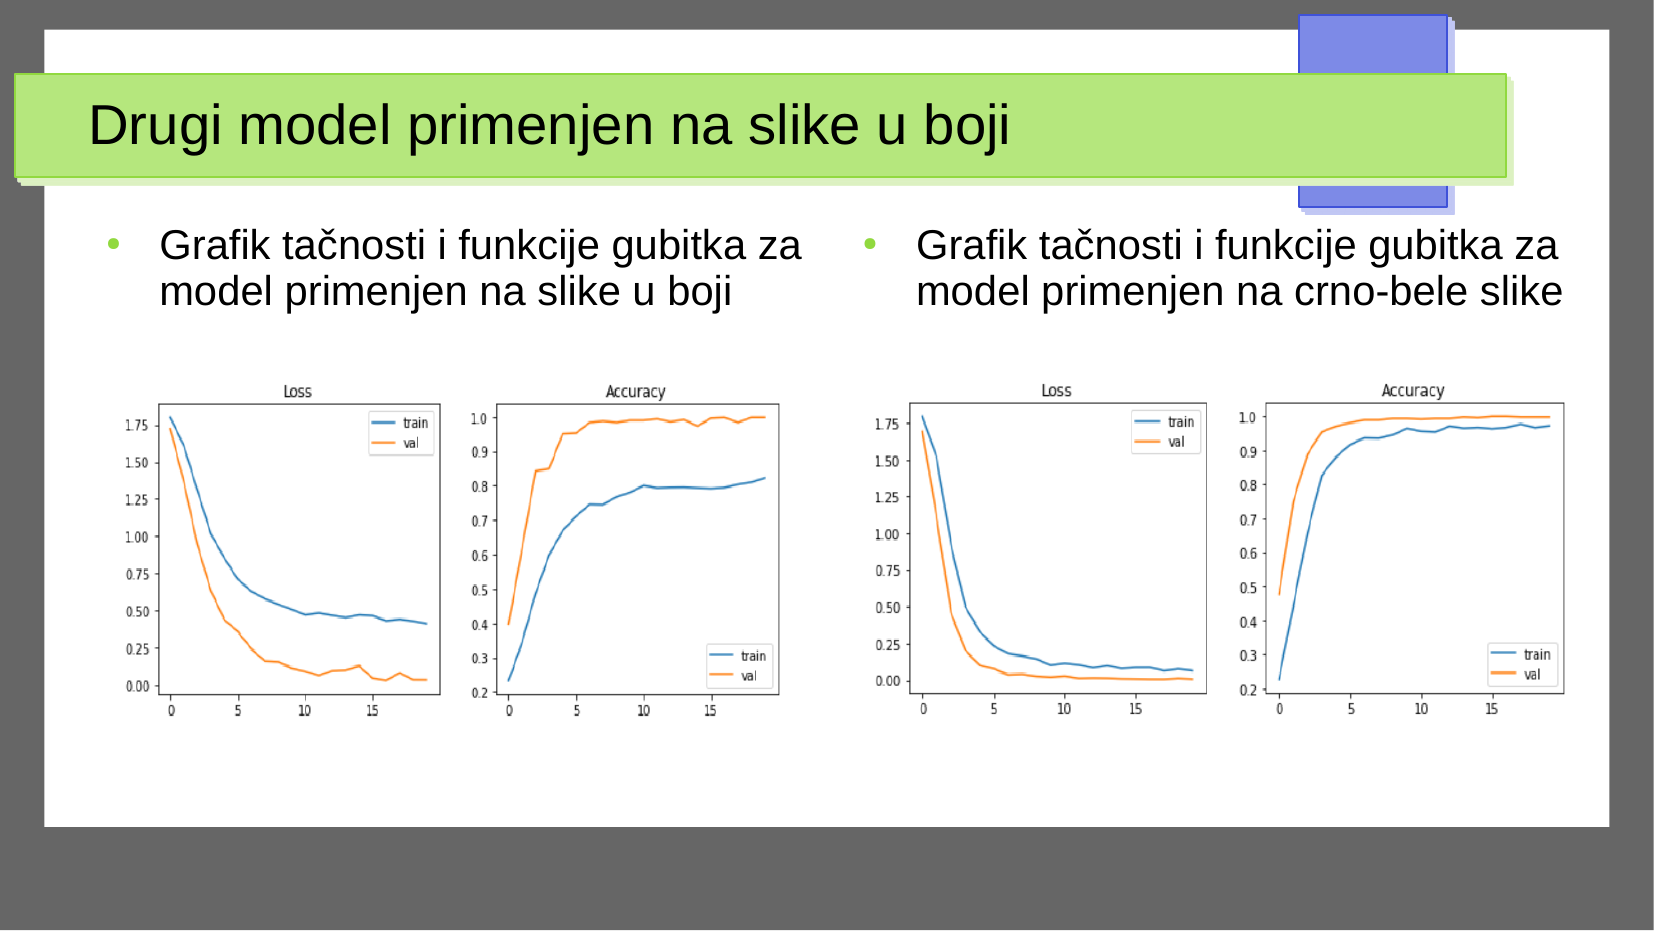

# Drugi model primenjen na slike u boji
Grafik tačnosti i funkcije gubitka za model primenjen na slike u boji
Grafik tačnosti i funkcije gubitka za model primenjen na crno-bele slike